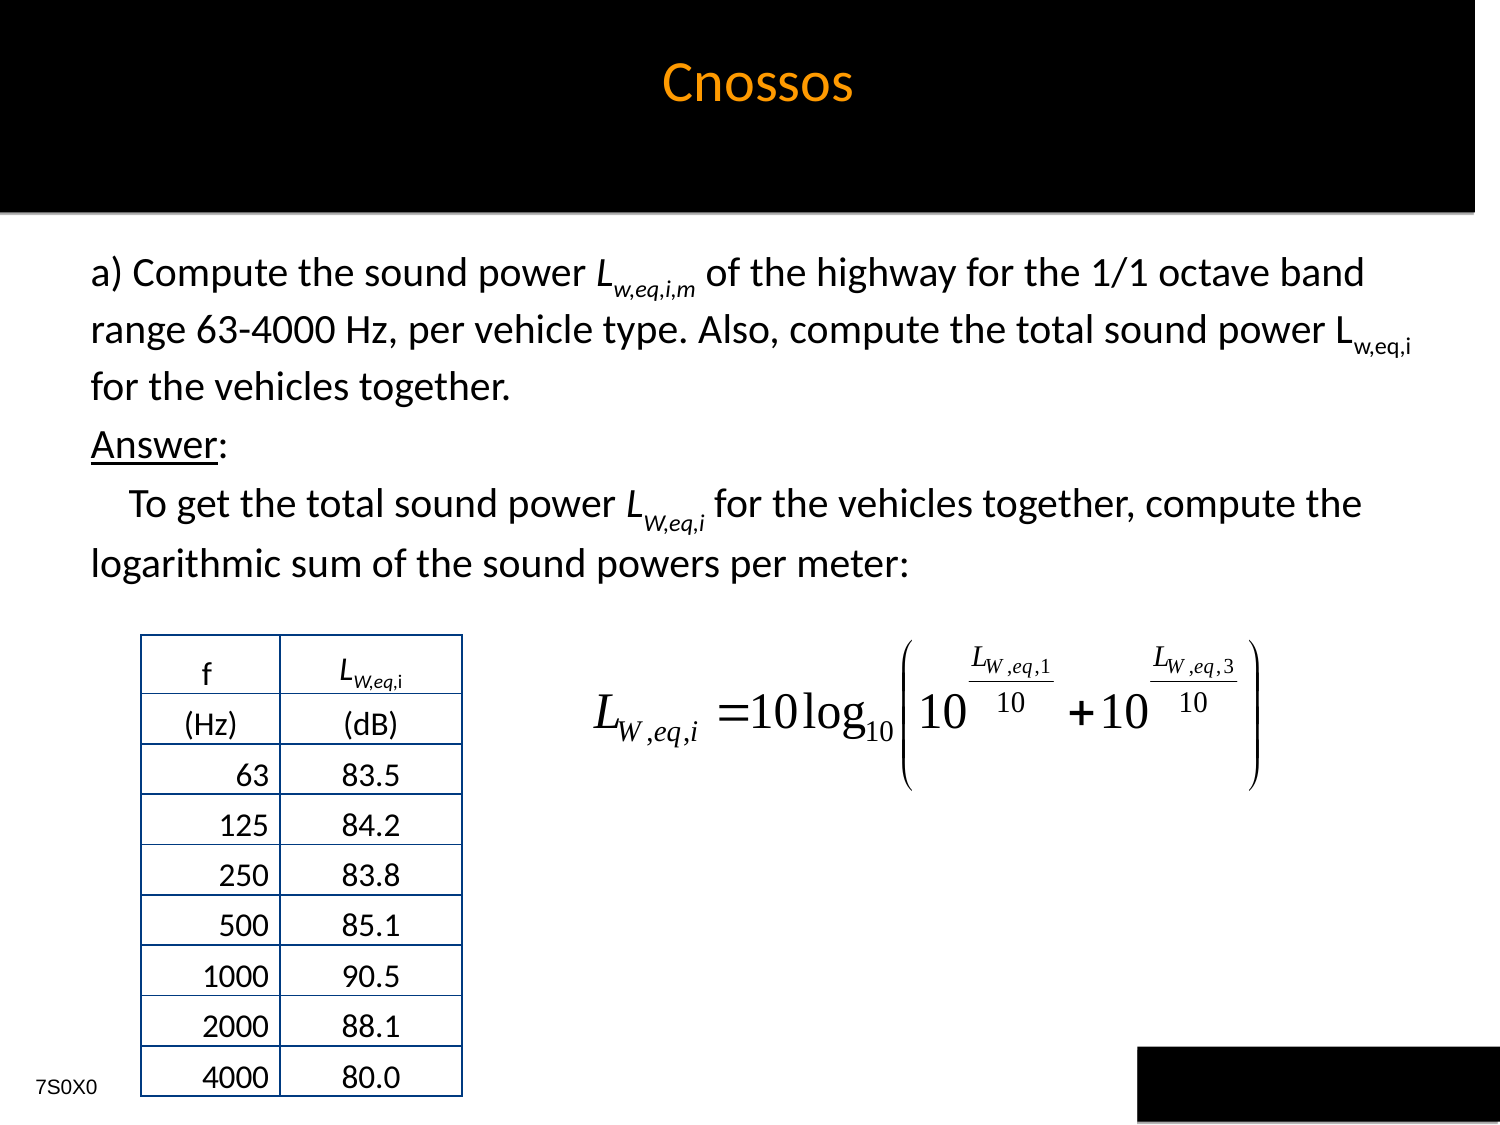

# Cnossos
a) Compute the sound power Lw,eq,i,m of the highway for the 1/1 octave band range 63-4000 Hz, per vehicle type. Also, compute the total sound power Lw,eq,i for the vehicles together.
Answer:
 To get the total sound power LW,eq,i for the vehicles together, compute the logarithmic sum of the sound powers per meter:
| f | LW,eq,i |
| --- | --- |
| (Hz) | (dB) |
| 63 | 83.5 |
| 125 | 84.2 |
| 250 | 83.8 |
| 500 | 85.1 |
| 1000 | 90.5 |
| 2000 | 88.1 |
| 4000 | 80.0 |
7S0X0
2017/02/09
PAGE